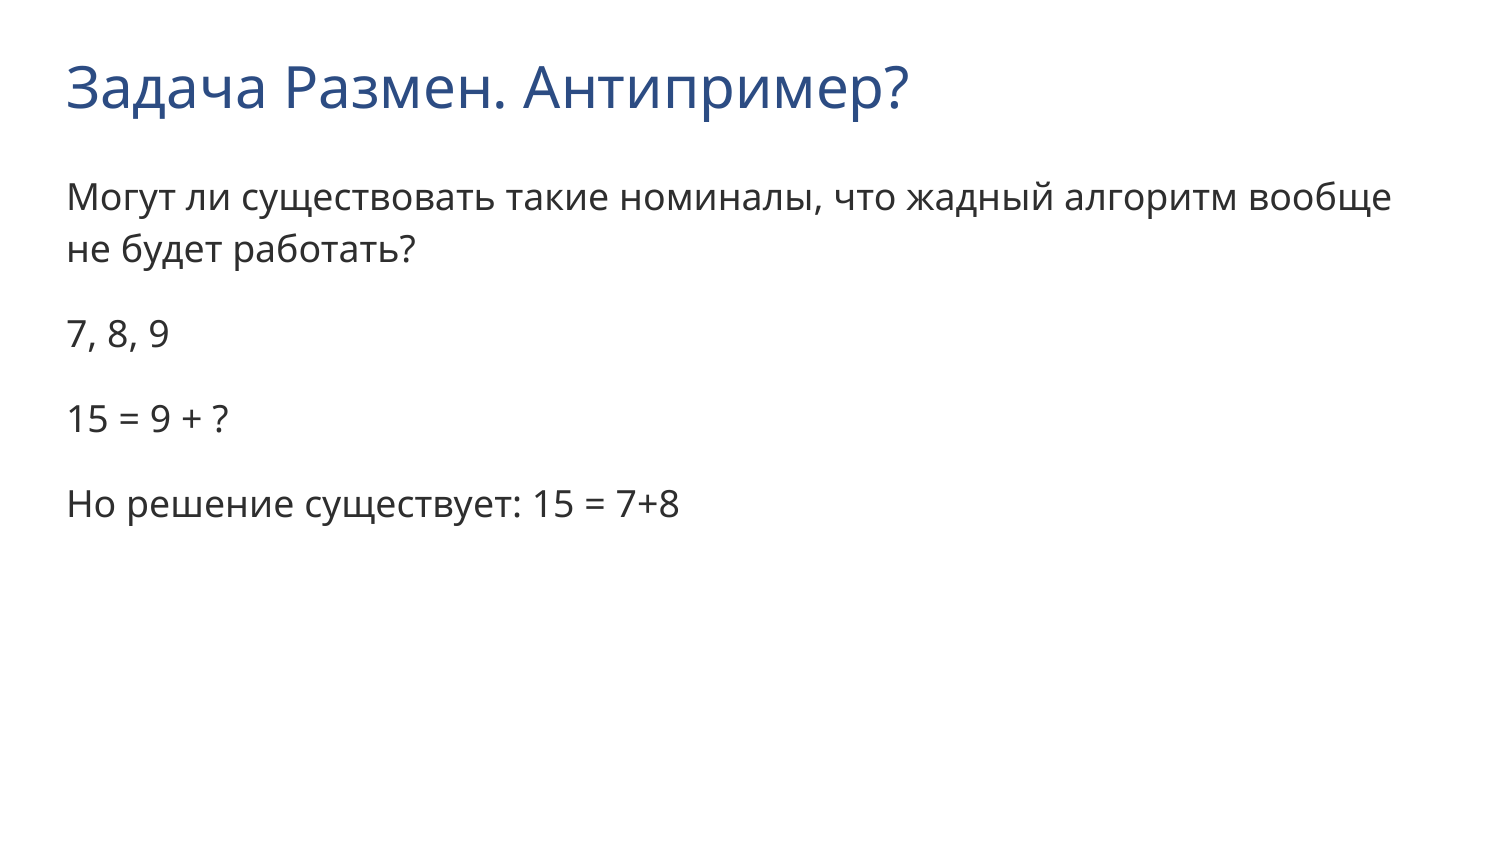

# Задача Размен. Антипример?
Могут ли существовать такие номиналы, что жадный алгоритм вообще не будет работать?
7, 8, 9
15 = 9 + ?
Но решение существует: 15 = 7+8